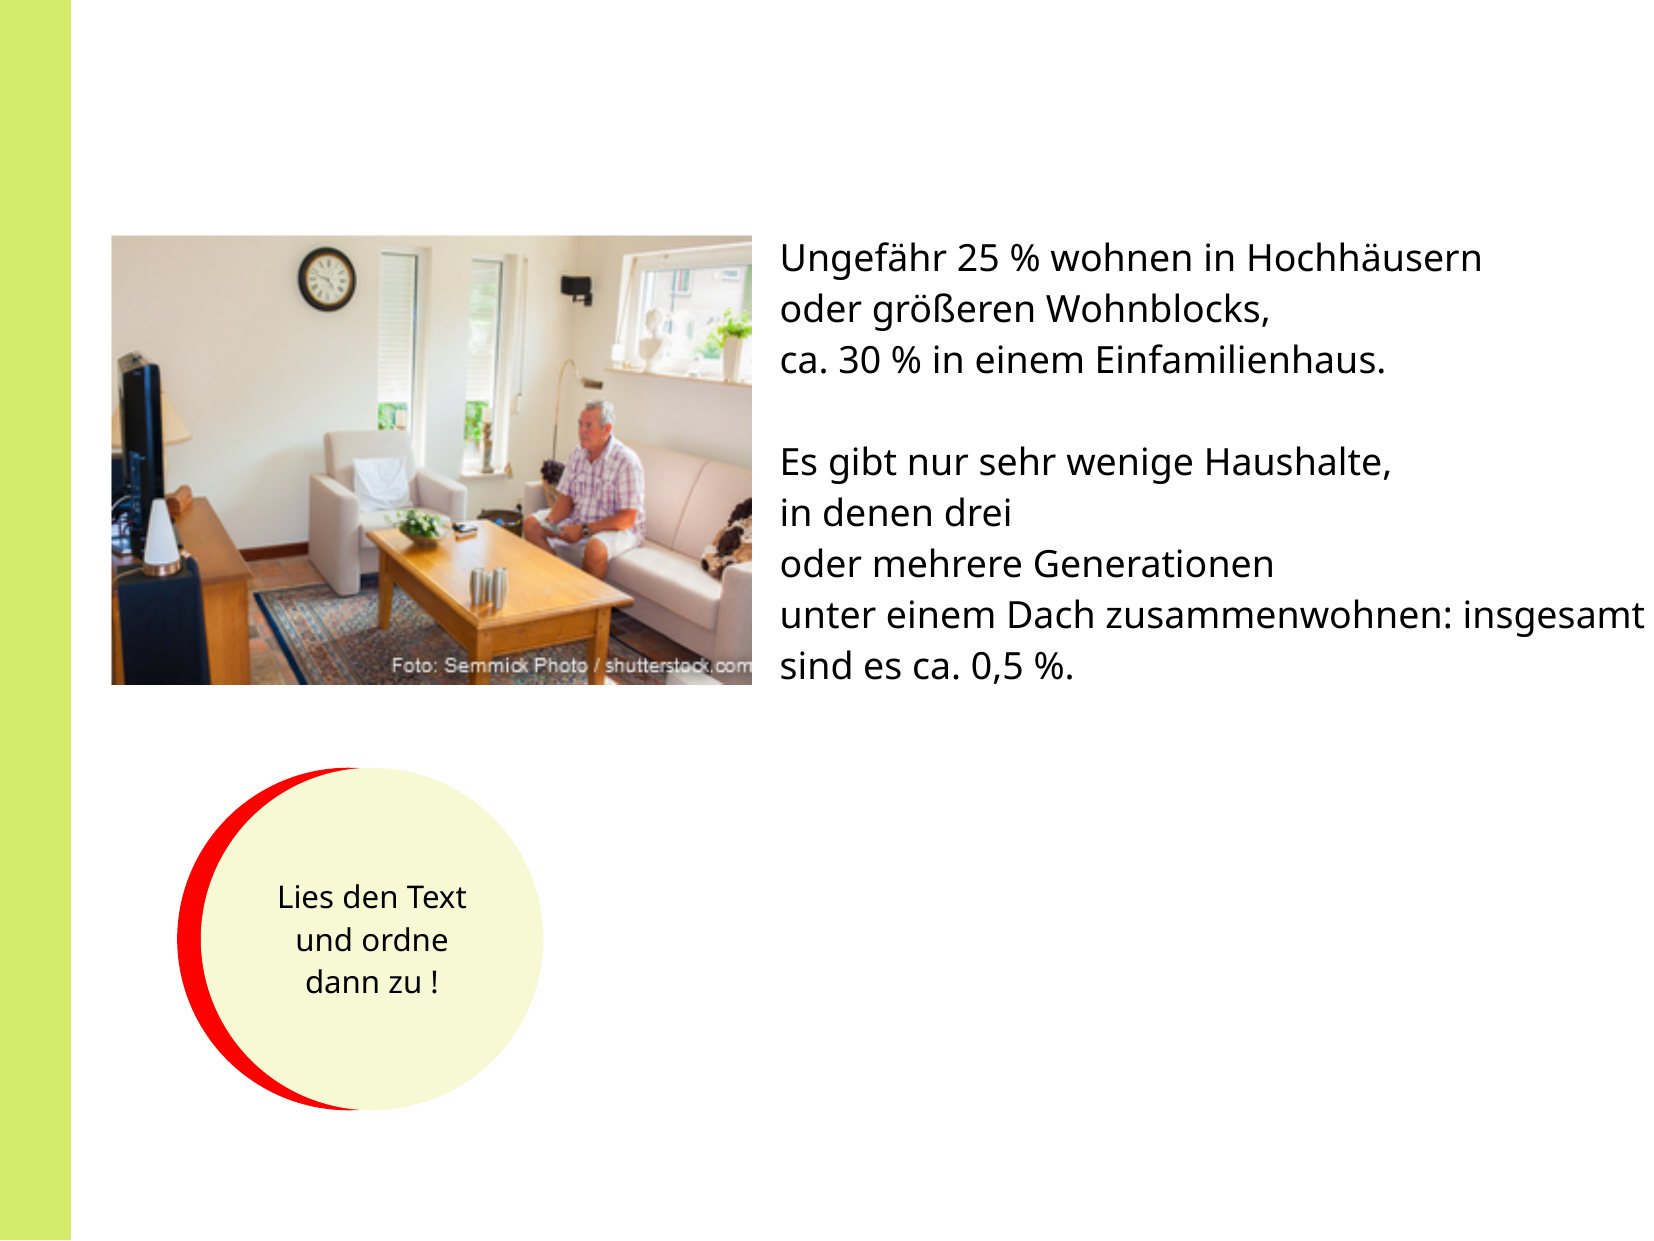

# Ungefähr 25 % wohnen in Hochhäusern oder größeren Wohnblocks, ca. 30 % in einem Einfamilienhaus. Es gibt nur sehr wenige Haushalte, in denen drei oder mehrere Generationen unter einem Dach zusammenwohnen: insgesamt sind es ca. 0,5 %.
Lies den Text
und ordne
dann zu !